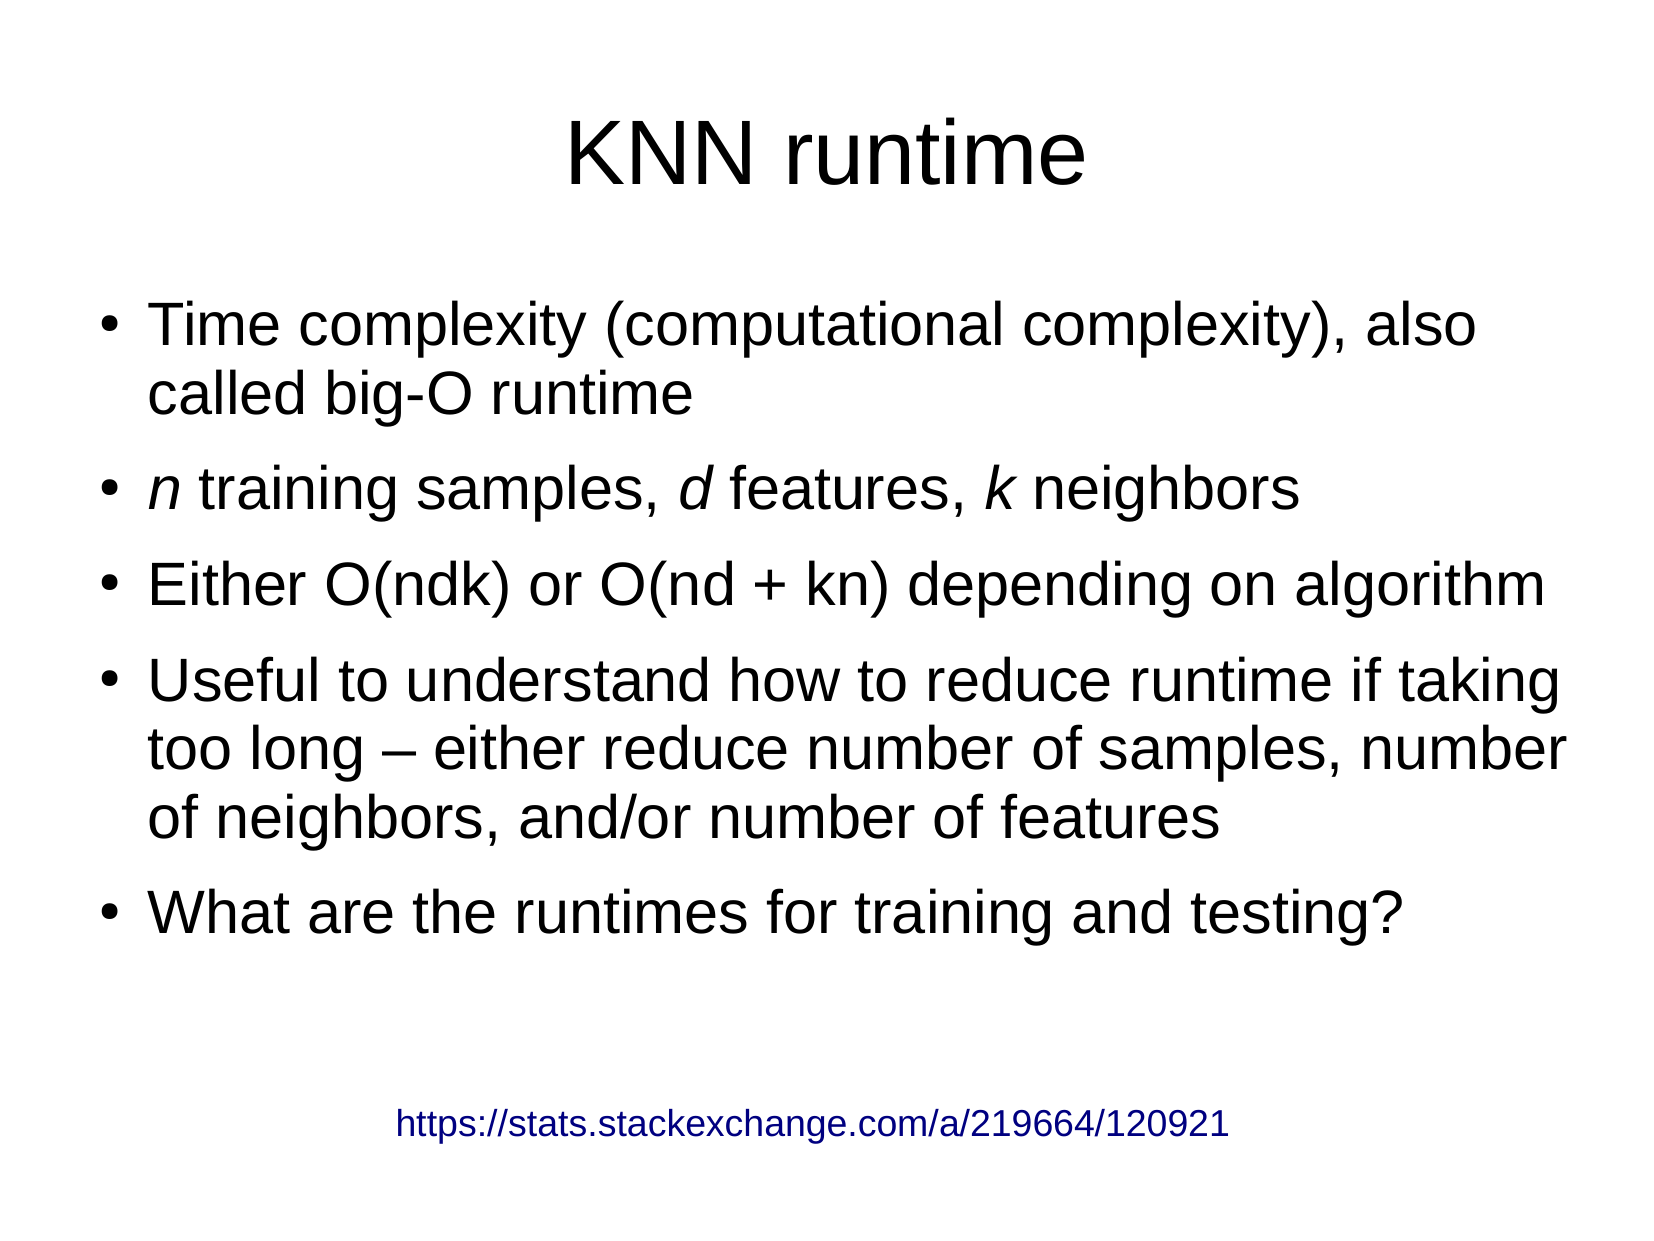

# KNN runtime
Time complexity (computational complexity), also called big-O runtime
n training samples, d features, k neighbors
Either O(ndk) or O(nd + kn) depending on algorithm
Useful to understand how to reduce runtime if taking too long – either reduce number of samples, number of neighbors, and/or number of features
What are the runtimes for training and testing?
https://stats.stackexchange.com/a/219664/120921